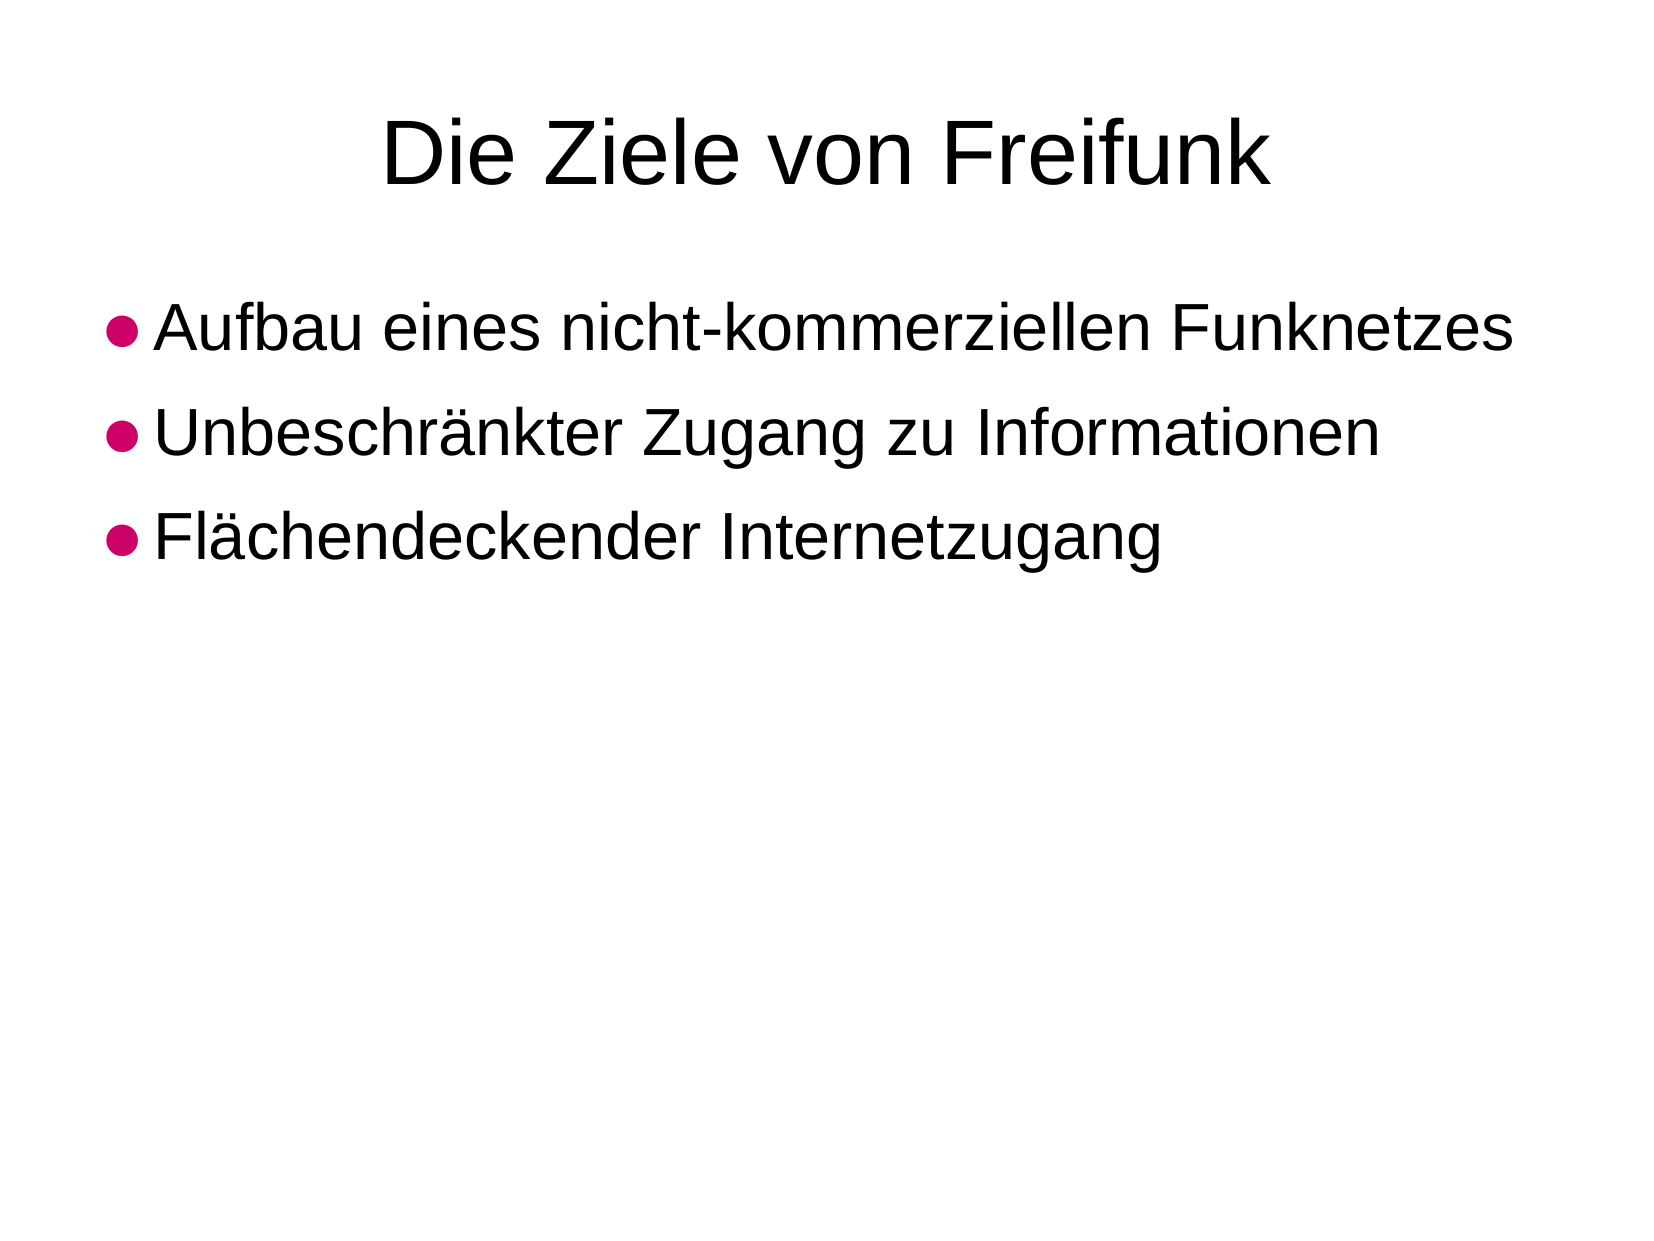

# Die Ziele von Freifunk
Aufbau eines nicht-kommerziellen Funknetzes
Unbeschränkter Zugang zu Informationen
Flächendeckender Internetzugang